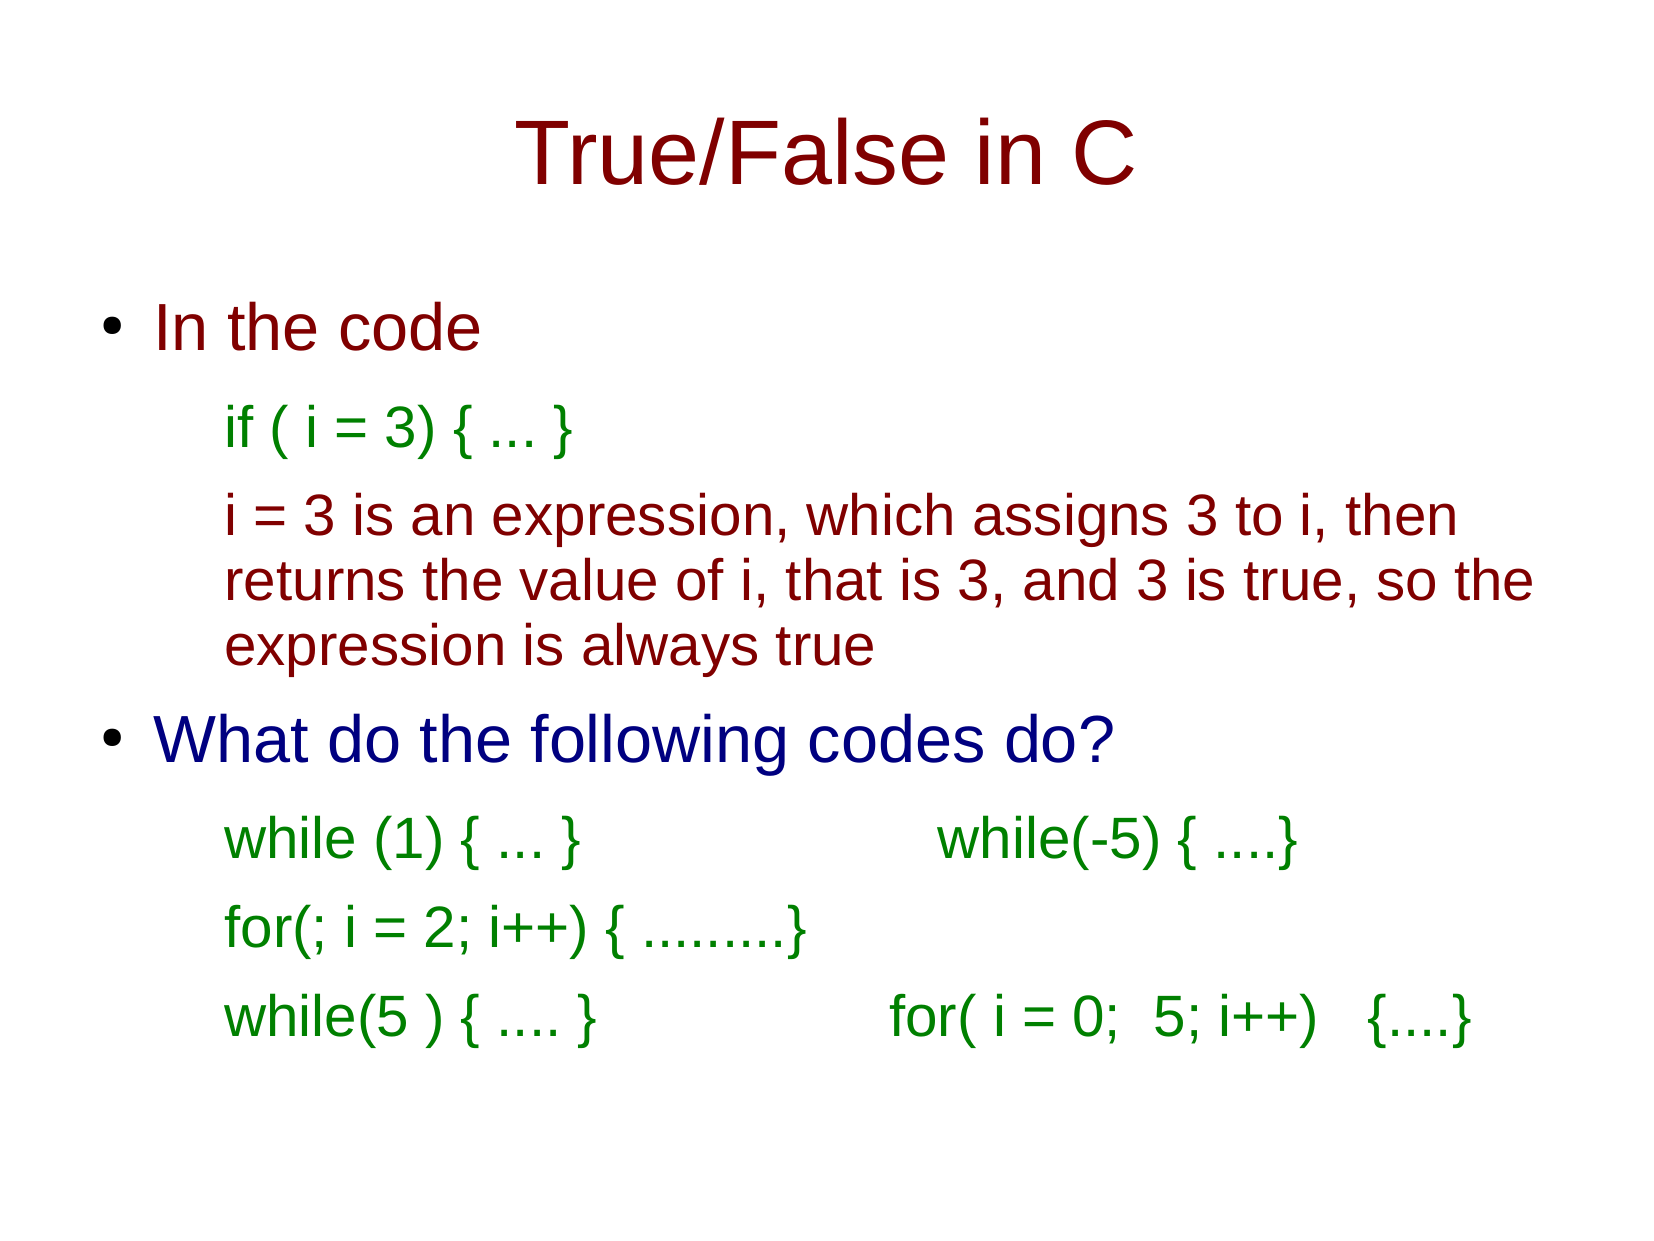

# True/False in C
In the code
if ( i = 3) { ... }
i = 3 is an expression, which assigns 3 to i, then returns the value of i, that is 3, and 3 is true, so the expression is always true
What do the following codes do?
while (1) { ... } while(-5) { ....}
for(; i = 2; i++) { .........}
while(5 ) { .... } for( i = 0; 5; i++) {....}